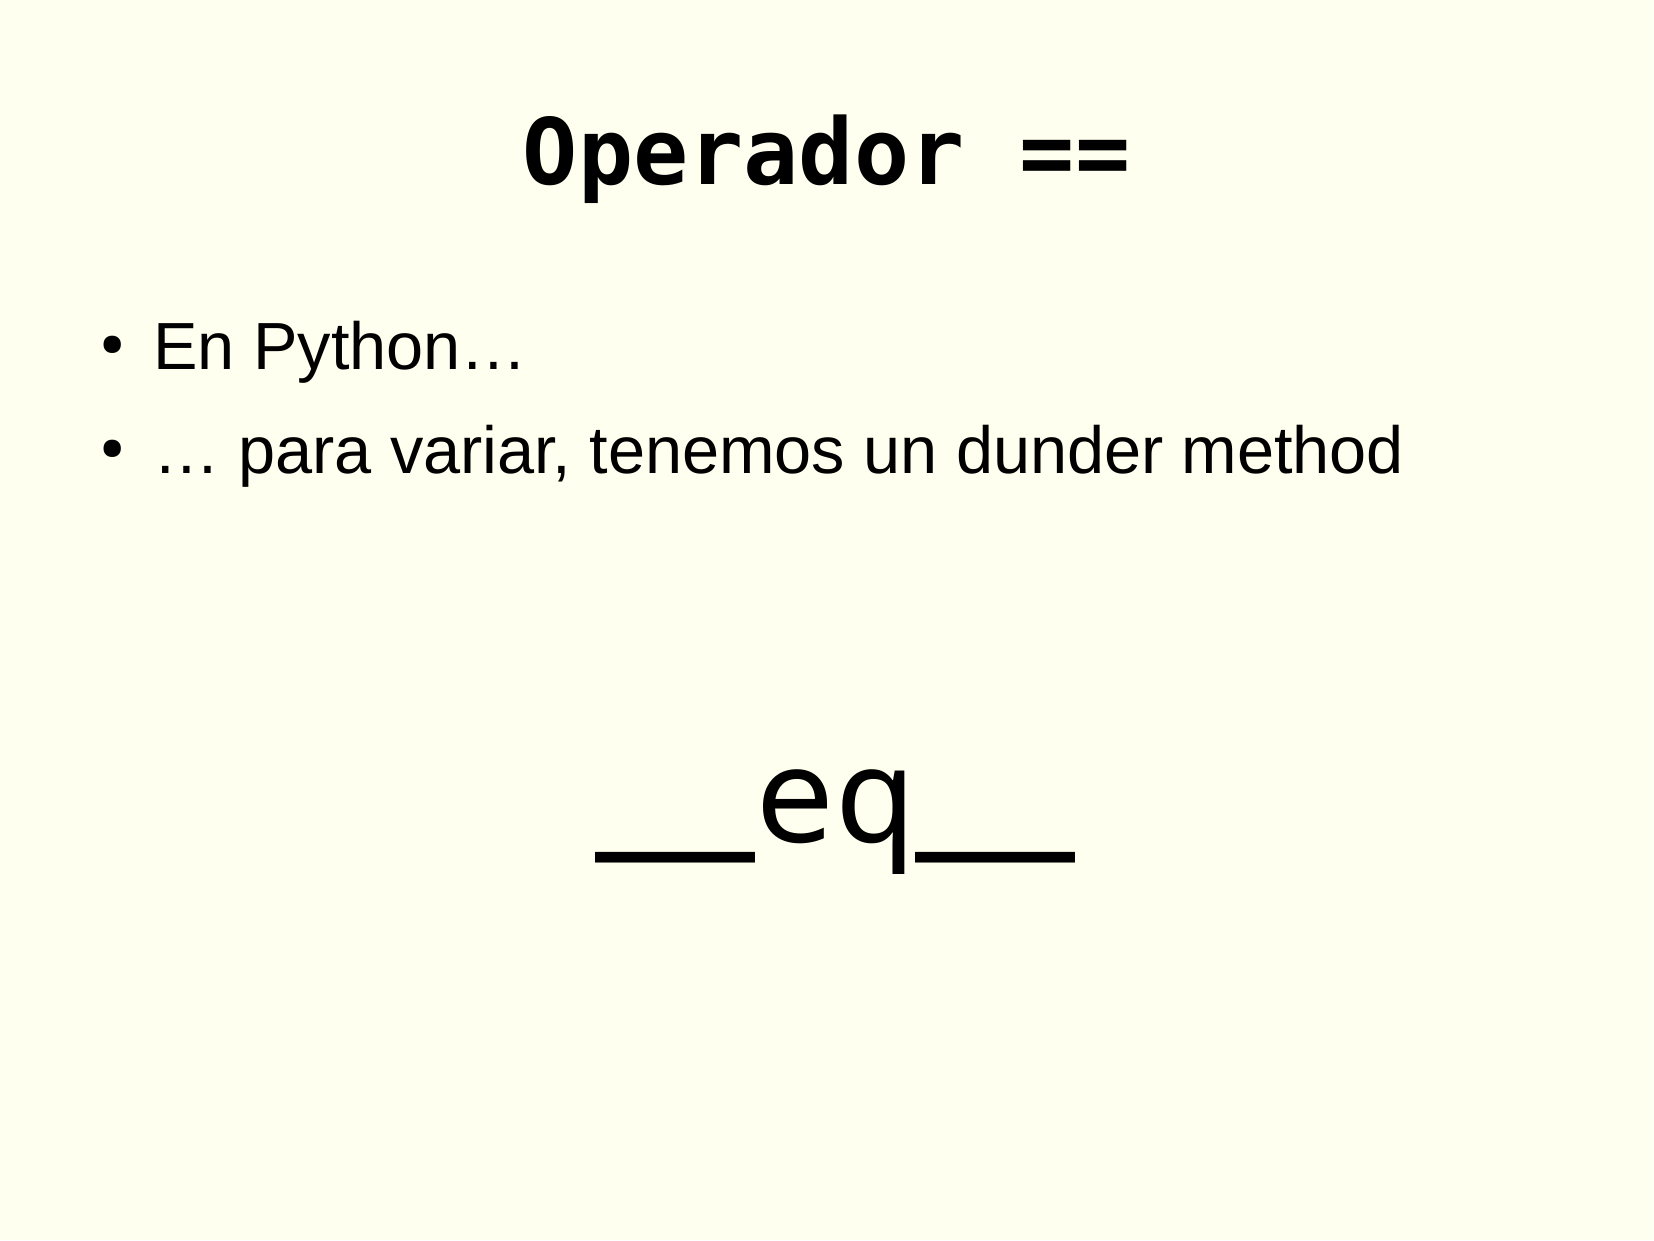

# Operador ==
En Python…
… para variar, tenemos un dunder method
__eq__